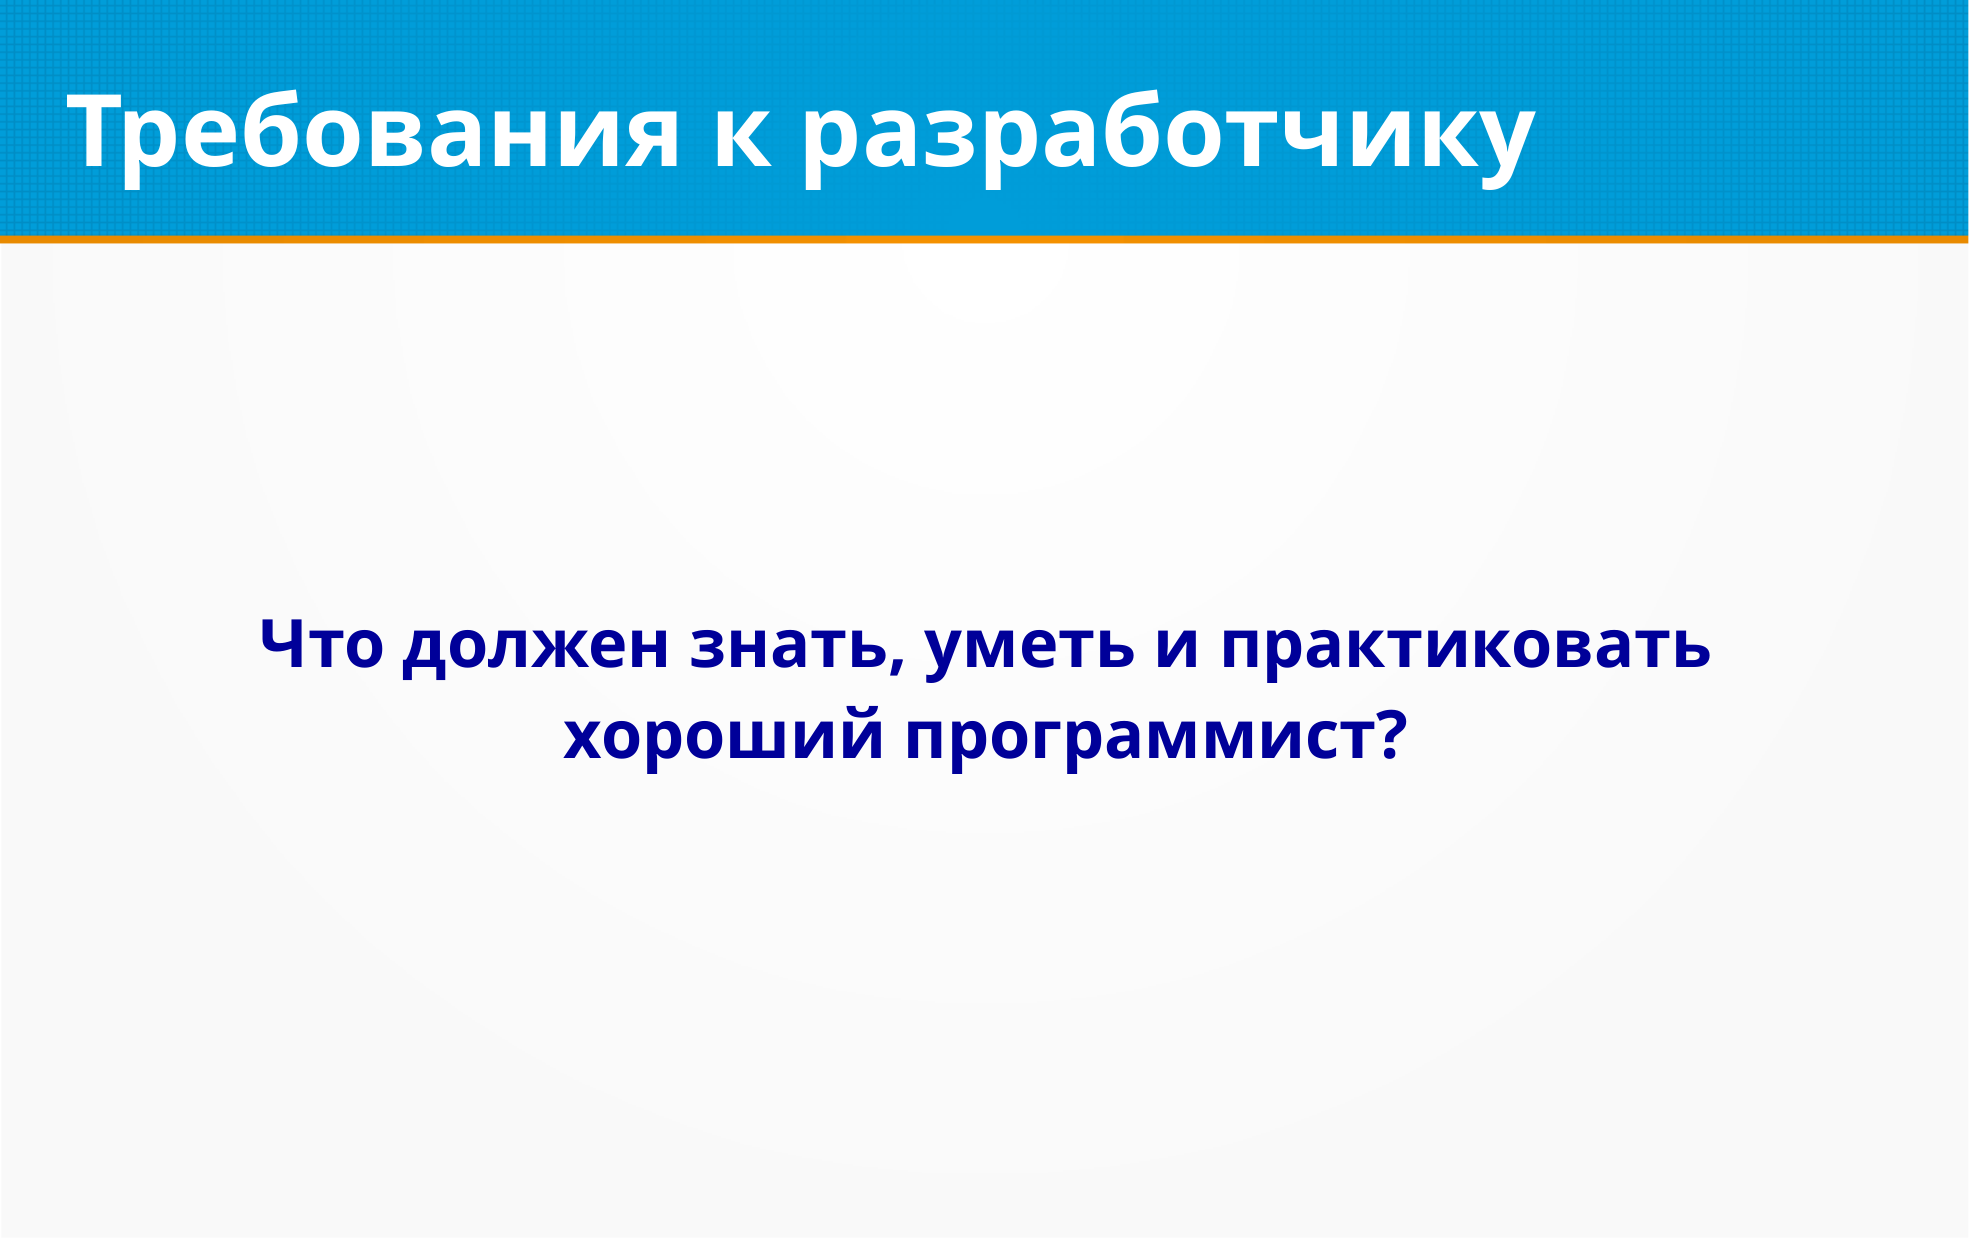

Требования к разработчику
Что должен знать, уметь и практиковать
хороший программист?